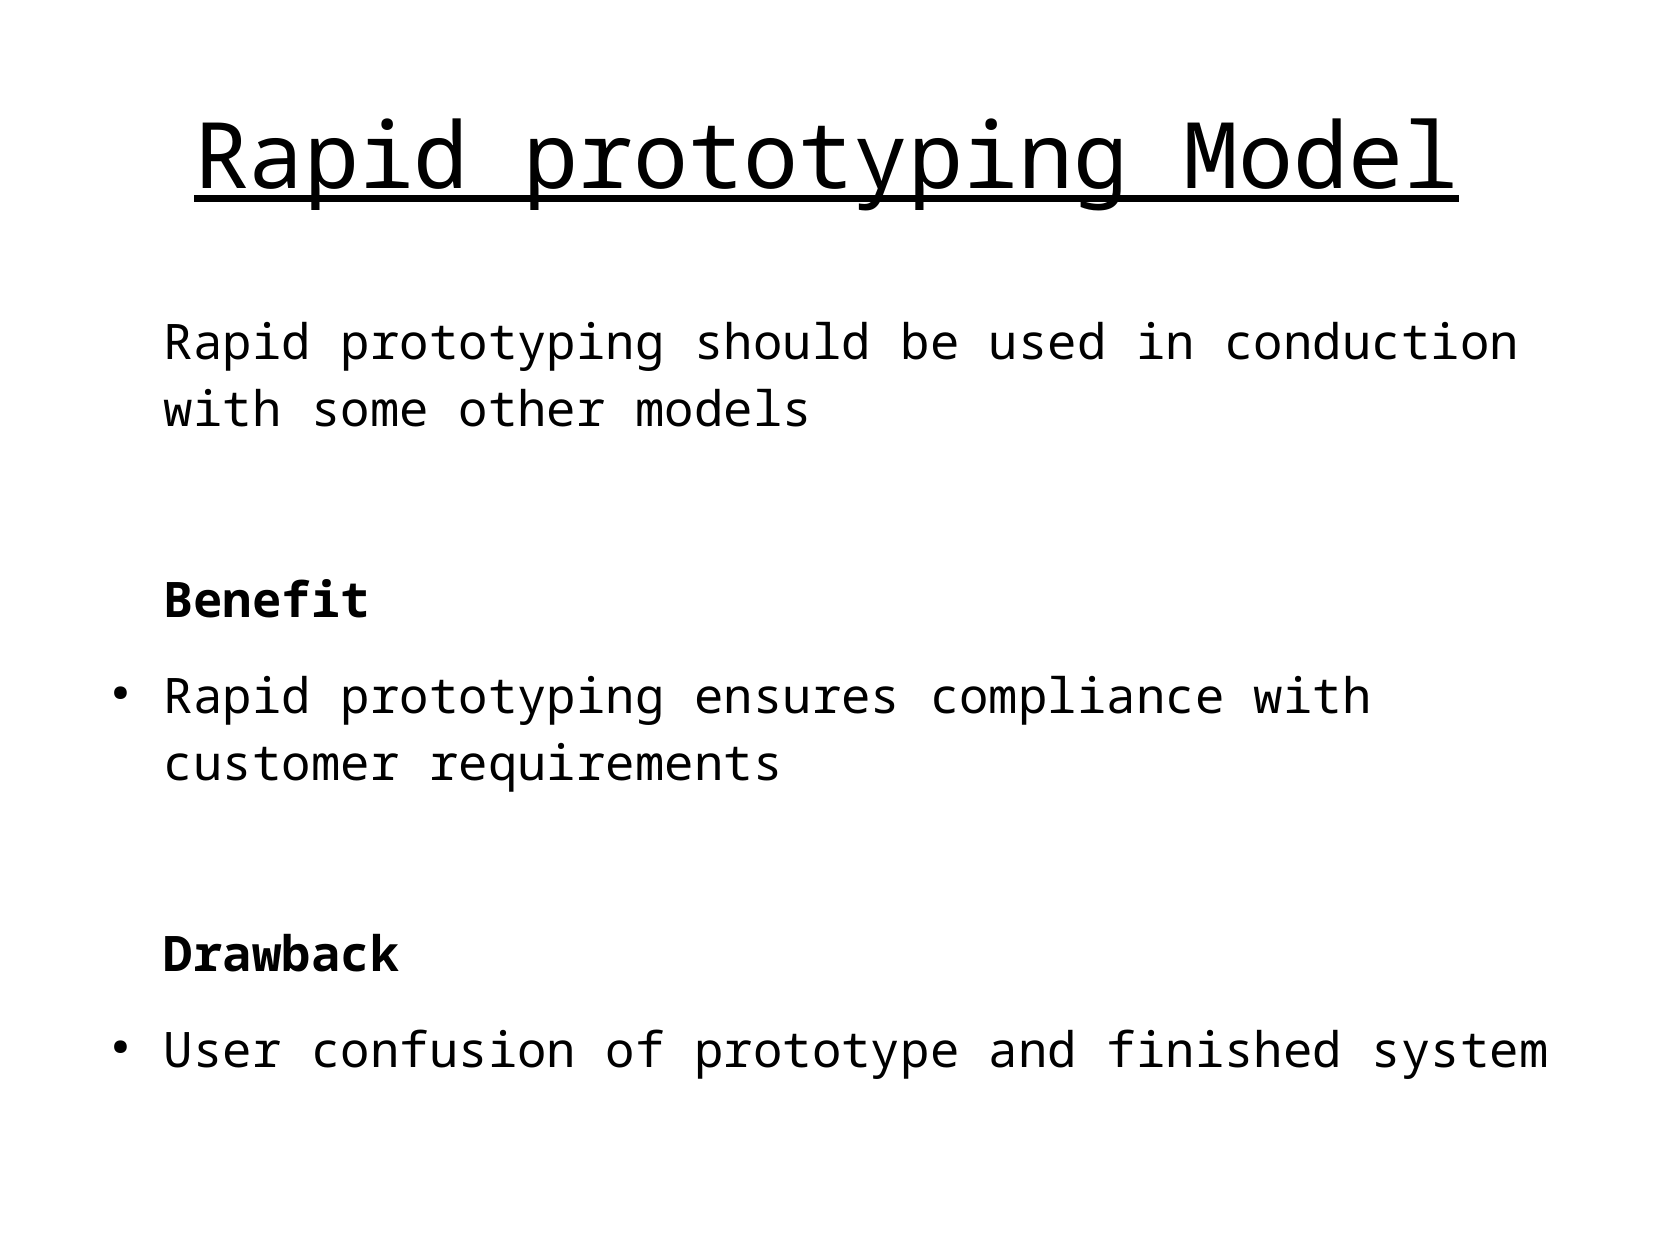

# Rapid prototyping Model
Rapid prototyping should be used in conduction with some other models
Benefit
Rapid prototyping ensures compliance with customer requirements
Drawback
User confusion of prototype and finished system